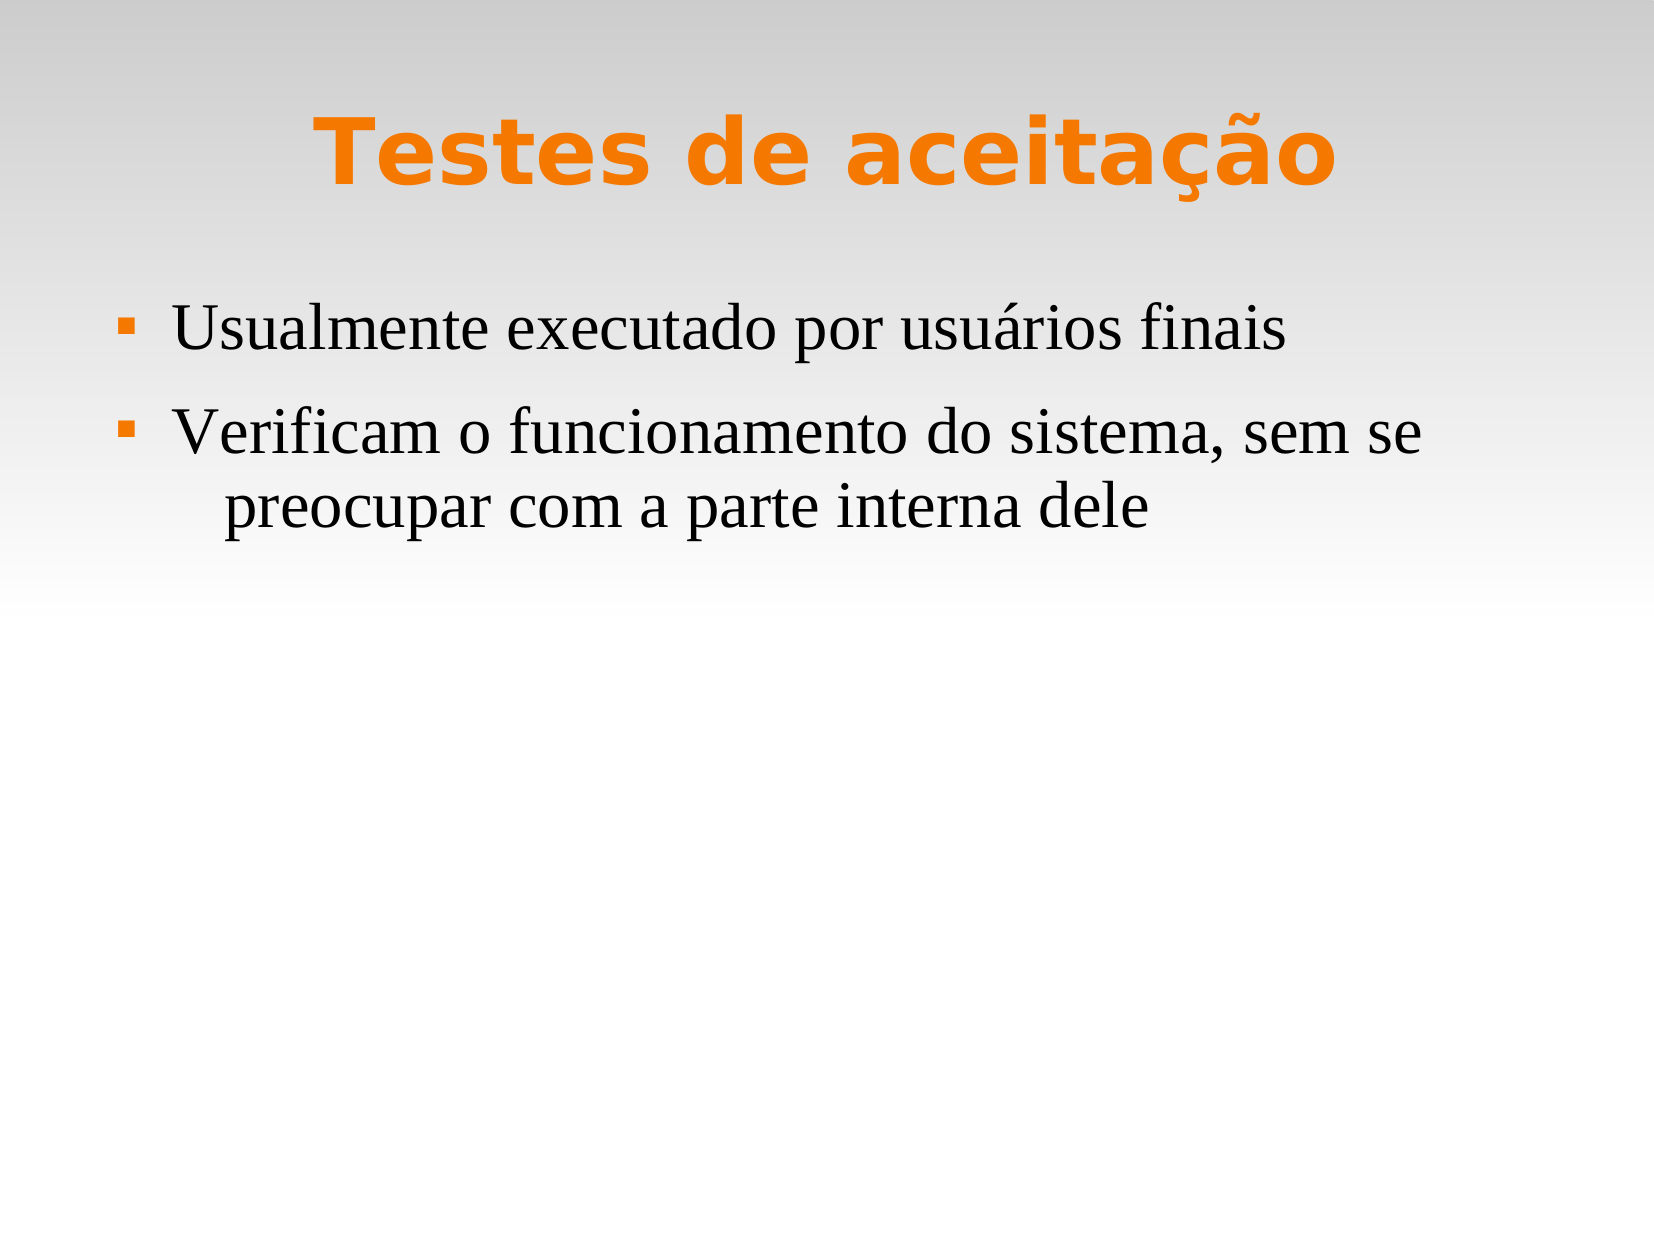

# Testes de aceitação
Usualmente executado por usuários finais
Verificam o funcionamento do sistema, sem se preocupar com a parte interna dele